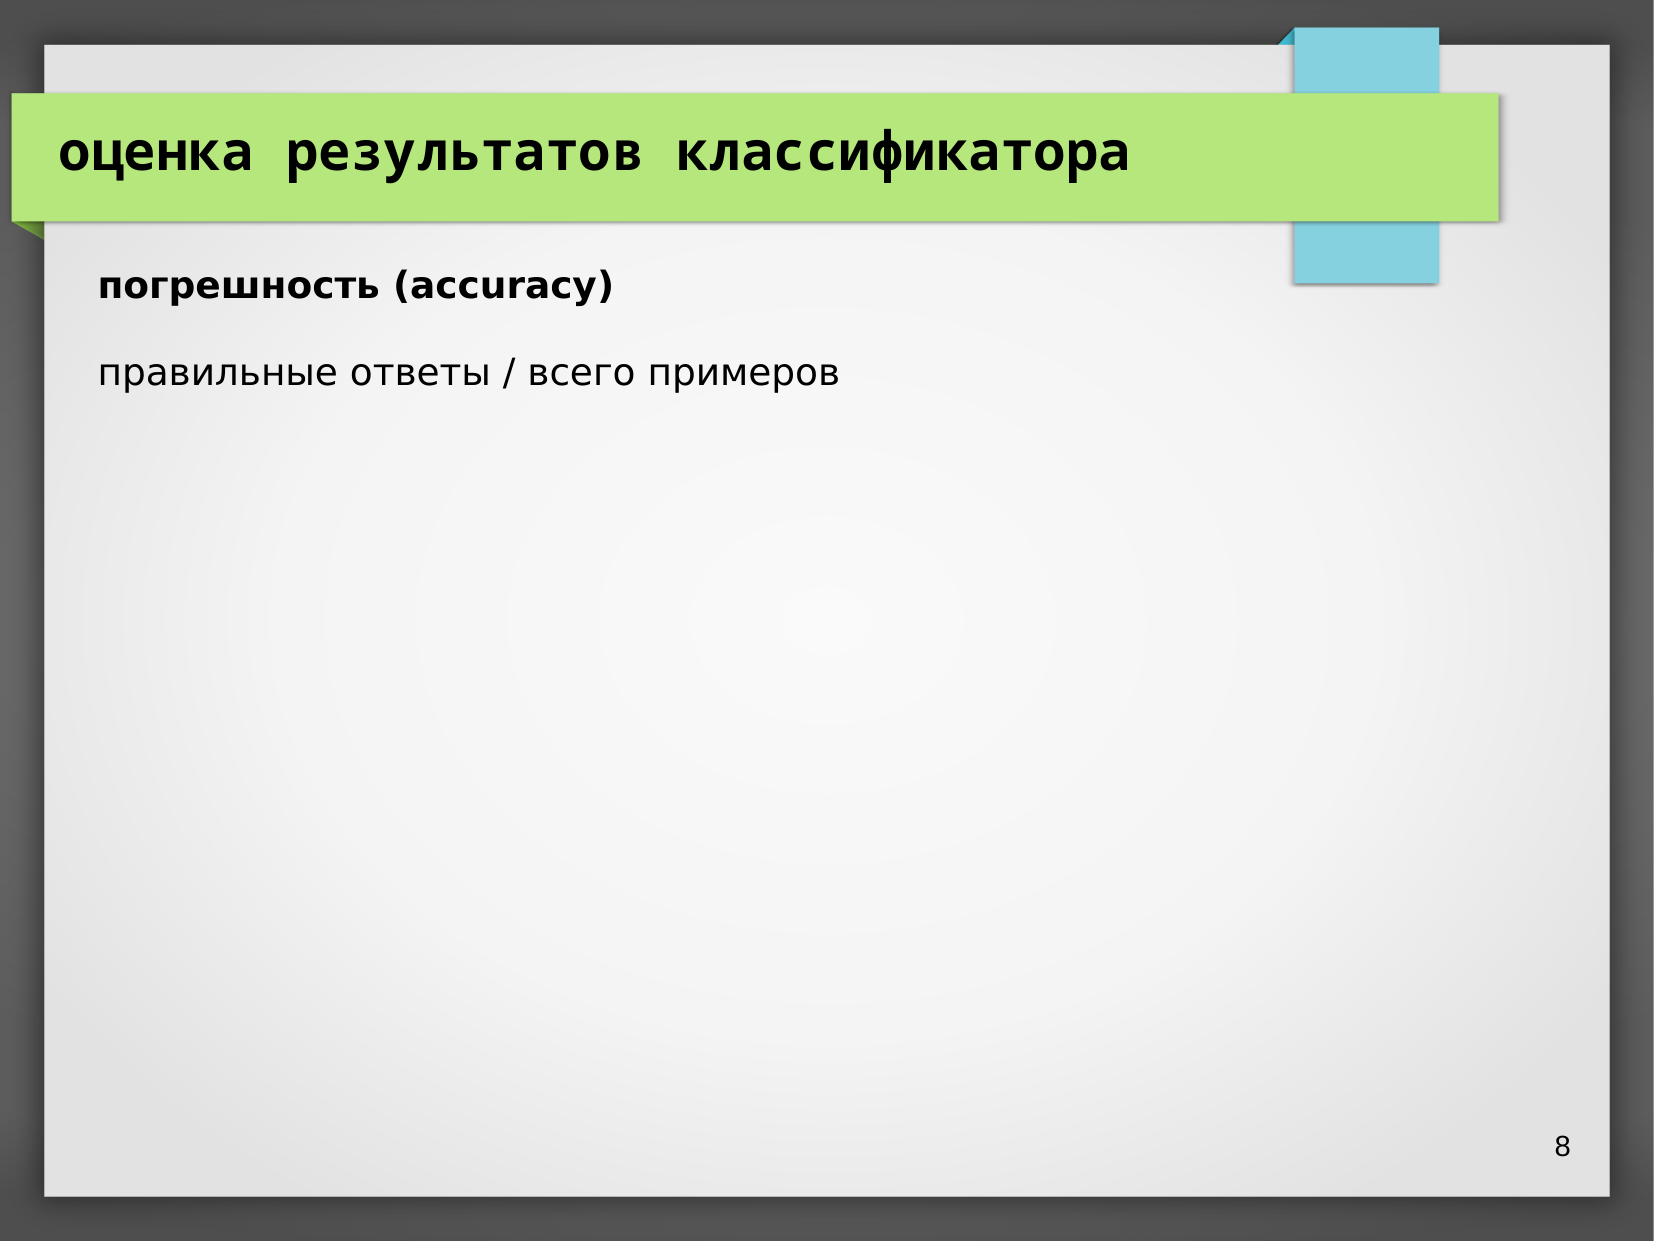

# оценка результатов классификатора
погрешность (accuracy)
правильные ответы / всего примеров
8